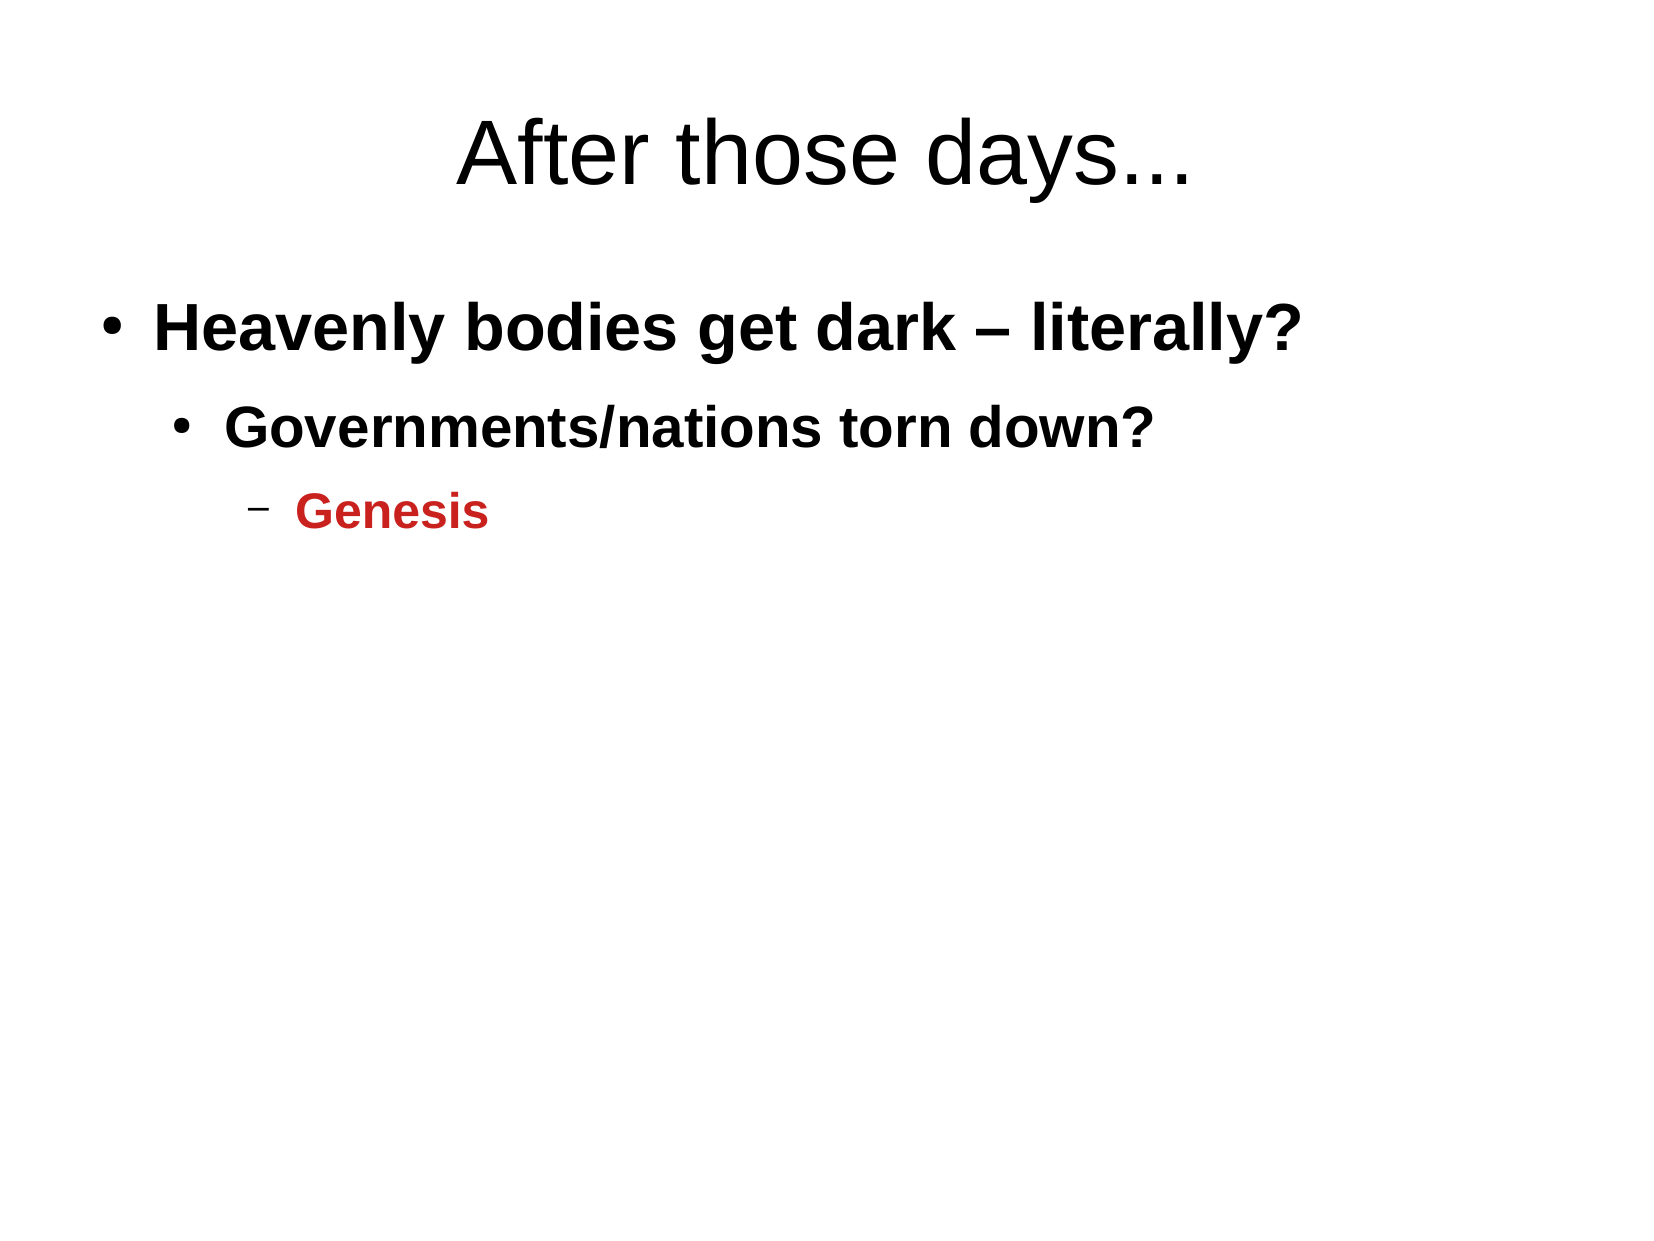

# After those days...
Heavenly bodies get dark – literally?
Governments/nations torn down?
Genesis